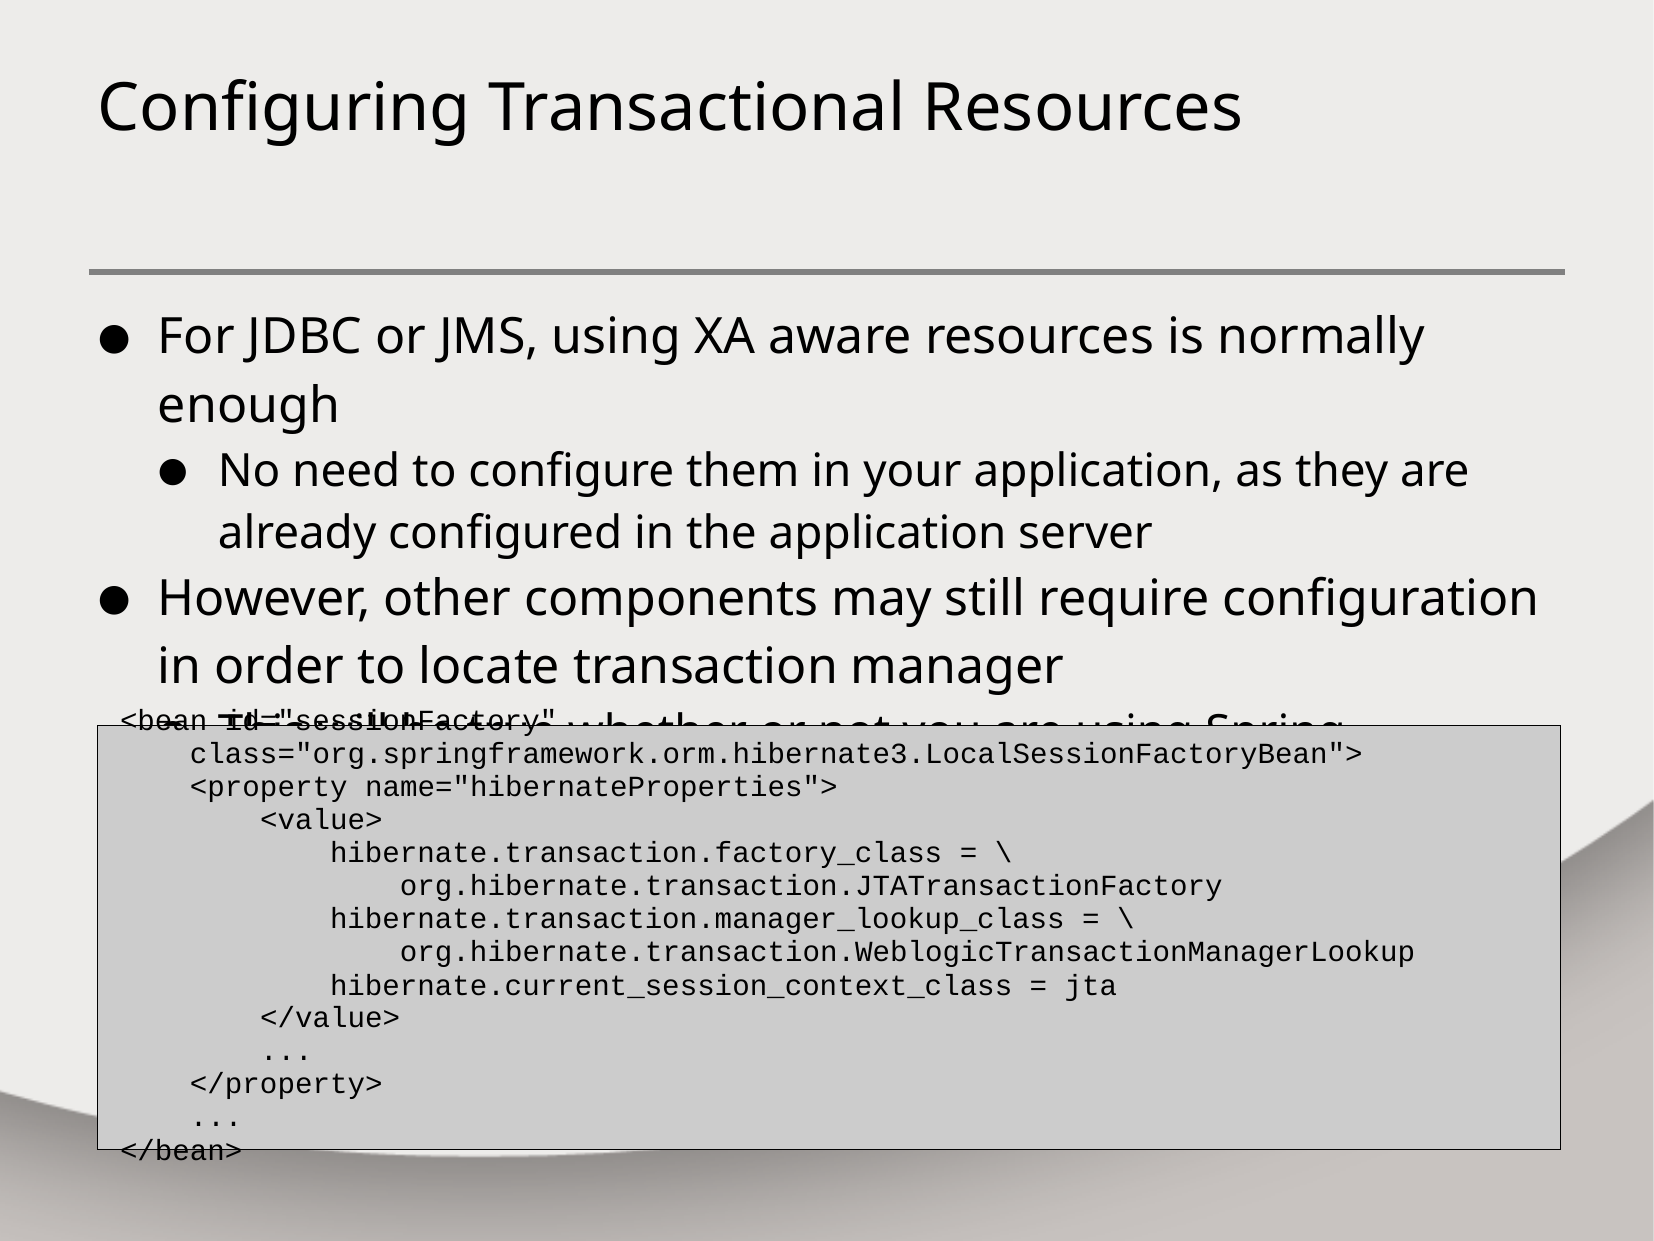

# Configuring Transactional Resources
For JDBC or JMS, using XA aware resources is normally enough
No need to configure them in your application, as they are already configured in the application server
However, other components may still require configuration in order to locate transaction manager
This will be true whether or not you are using Spring
<bean id="sessionFactory"
 class="org.springframework.orm.hibernate3.LocalSessionFactoryBean">
 <property name="hibernateProperties">
 <value>
 hibernate.transaction.factory_class = \
 org.hibernate.transaction.JTATransactionFactory
 hibernate.transaction.manager_lookup_class = \
 org.hibernate.transaction.WeblogicTransactionManagerLookup
 hibernate.current_session_context_class = jta
 </value>
 ...
 </property>
 ...
</bean>